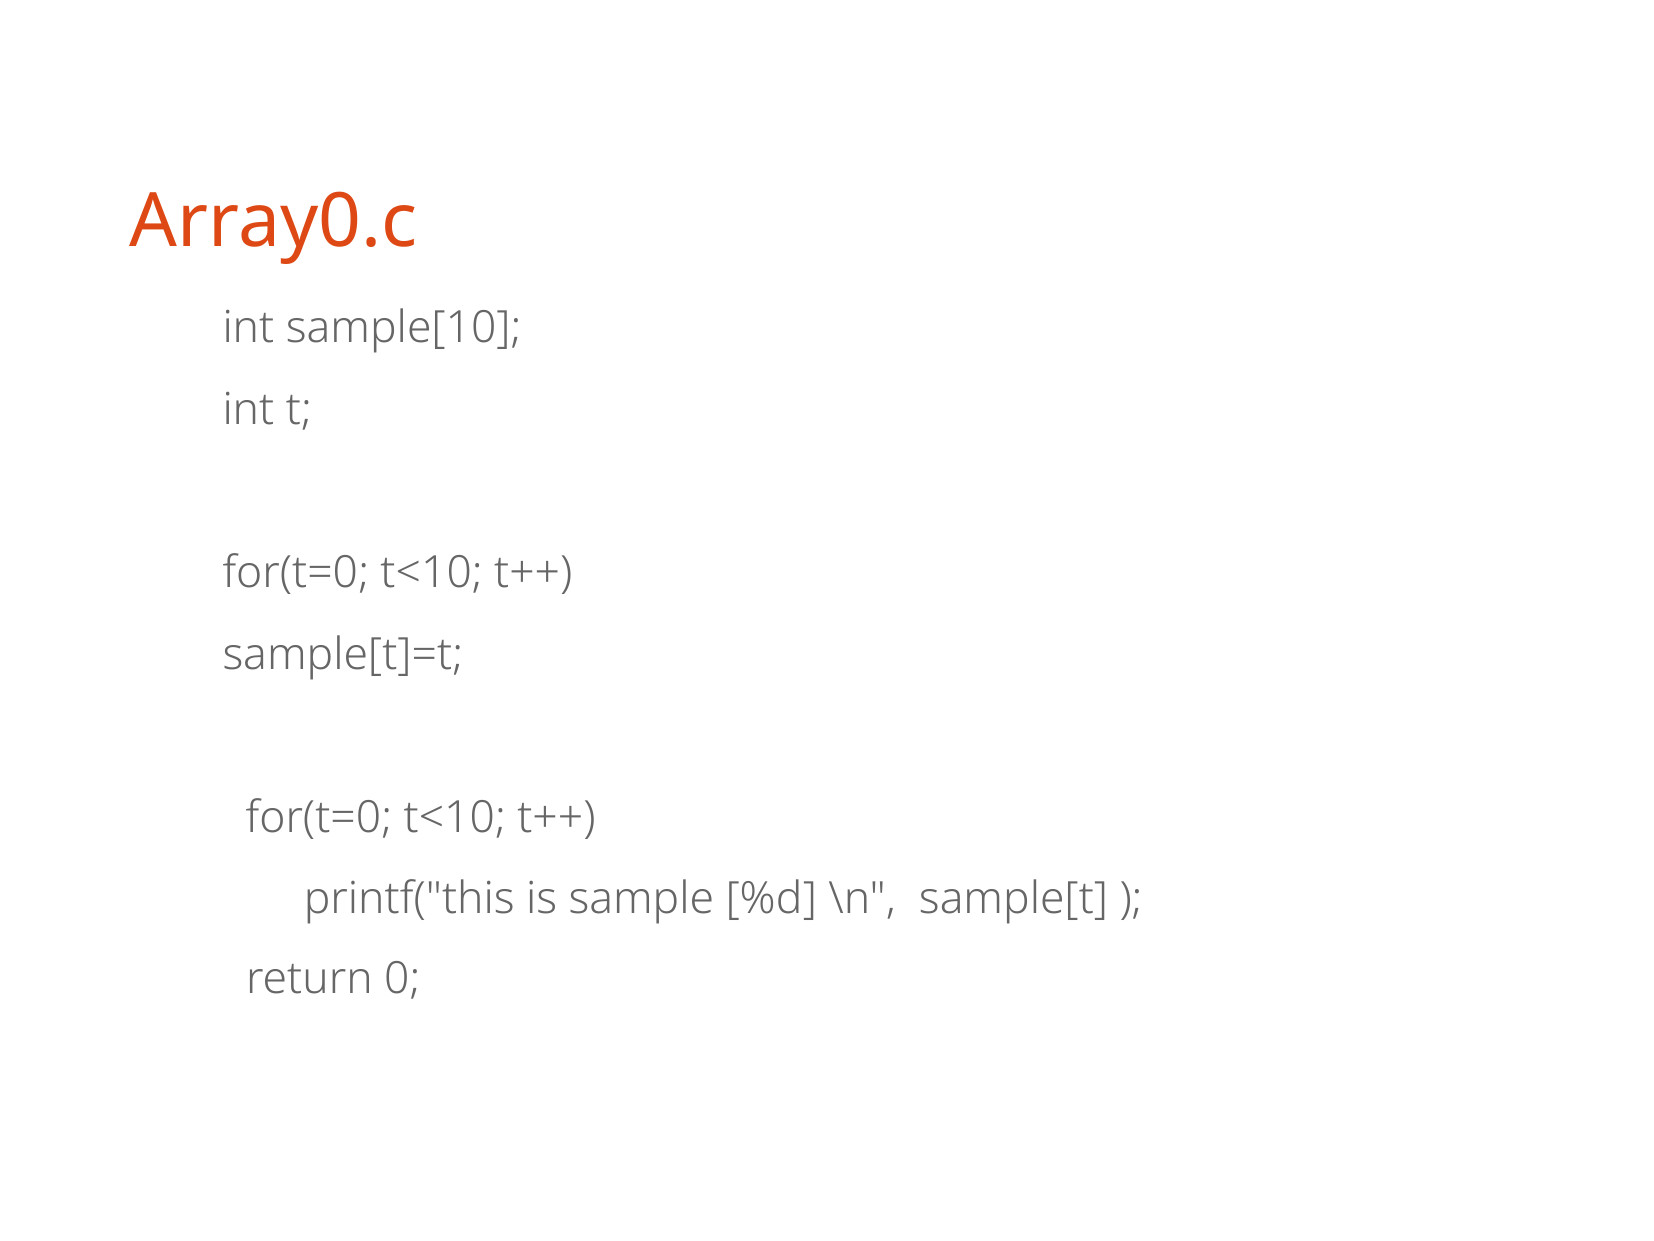

# Array0.c
 int sample[10];
 int t;
 for(t=0; t<10; t++)
 sample[t]=t;
 for(t=0; t<10; t++)
 printf("this is sample [%d] \n", sample[t] );
return 0;